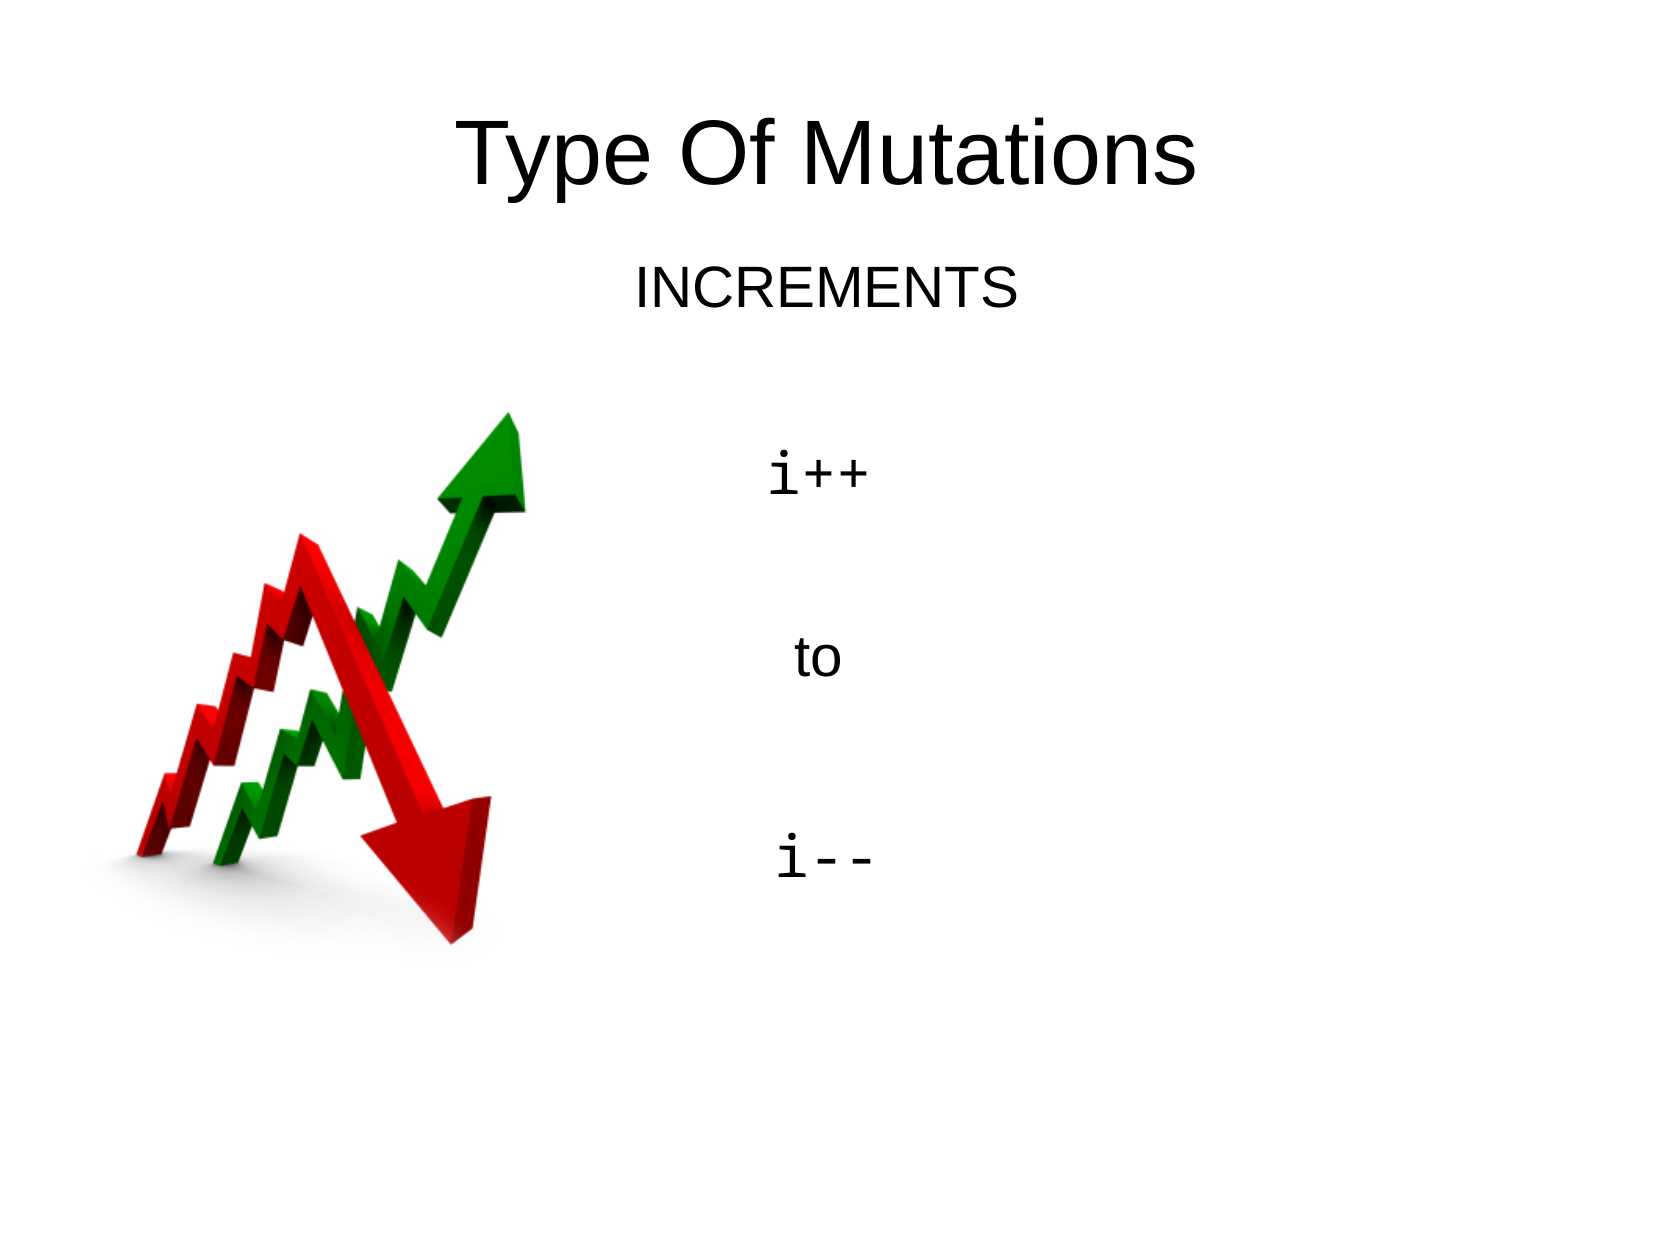

# Type Of Mutations
INCREMENTS
i++
to
i--